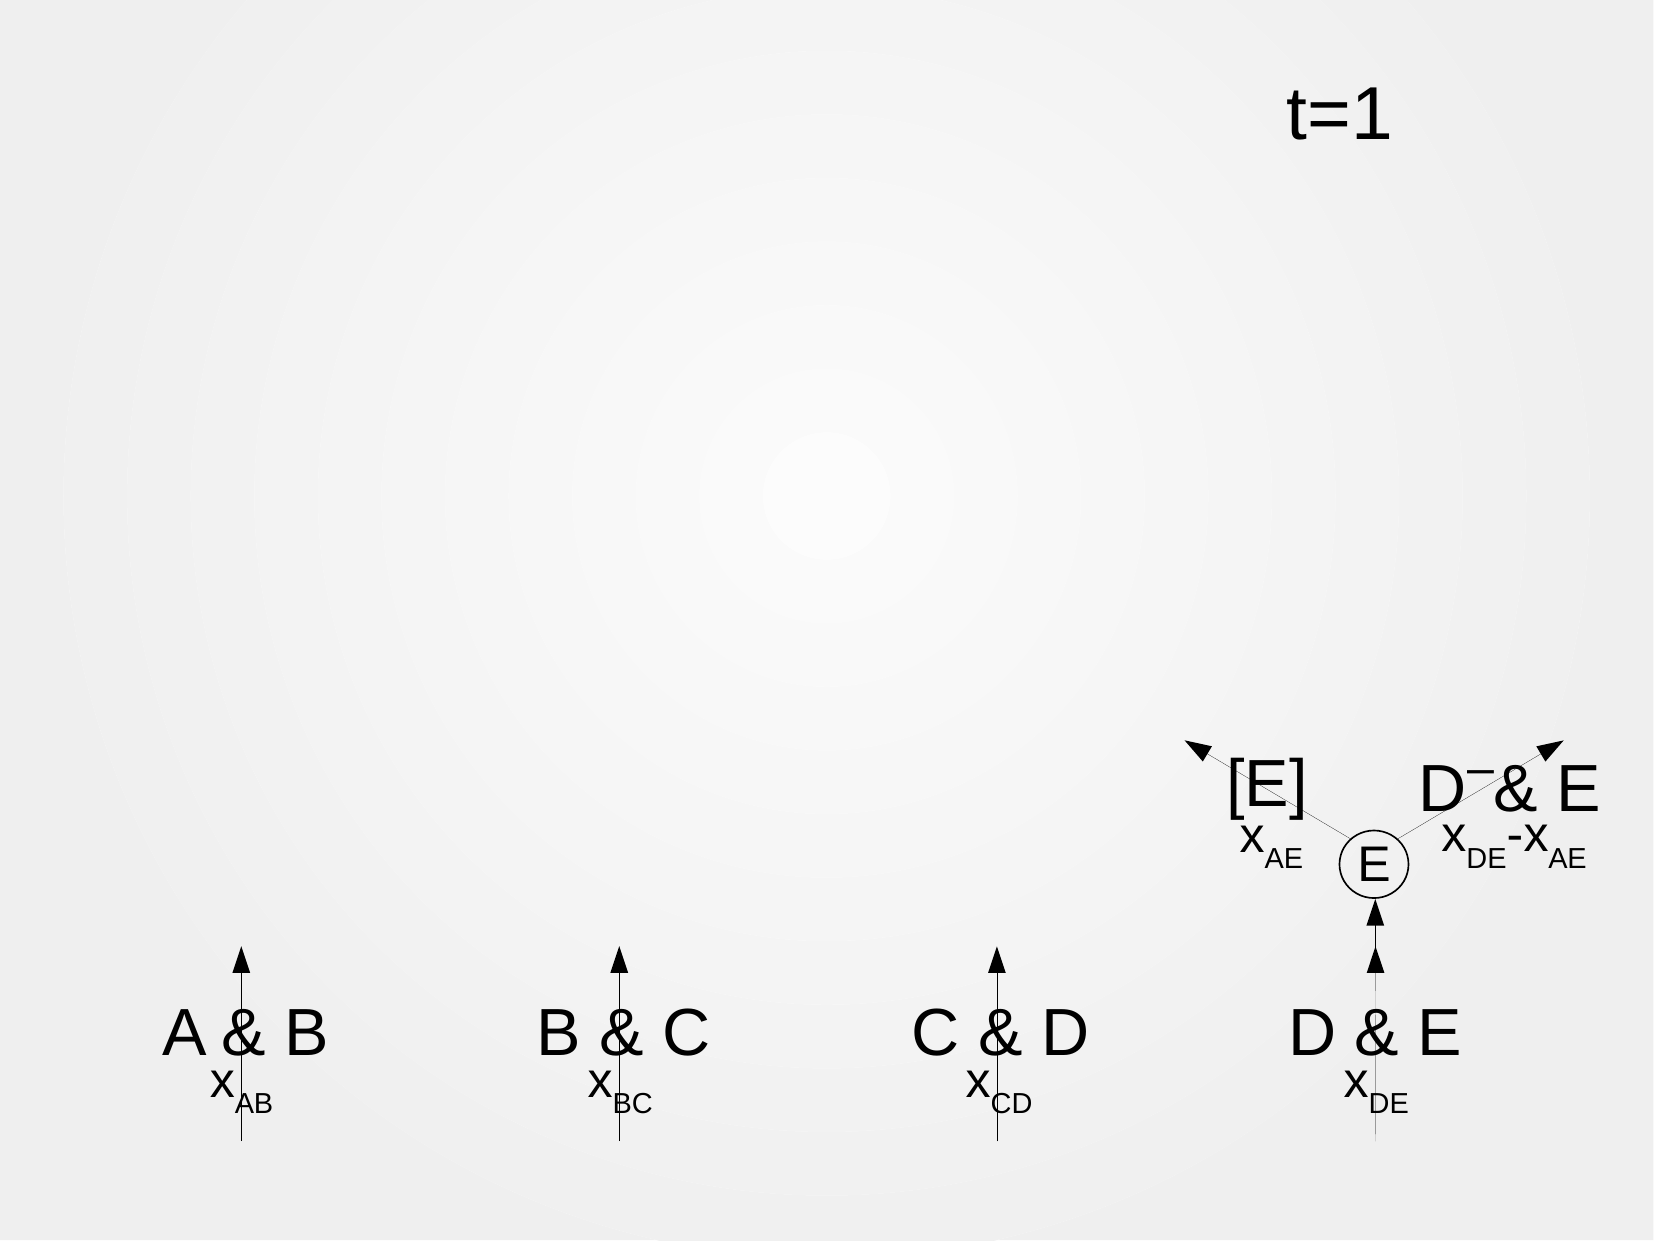

t=1
D–& E
[E]
xDE-xAE
xAE
E
A & B
B & C
C & D
D & E
xDE
xCD
xAB
xBC